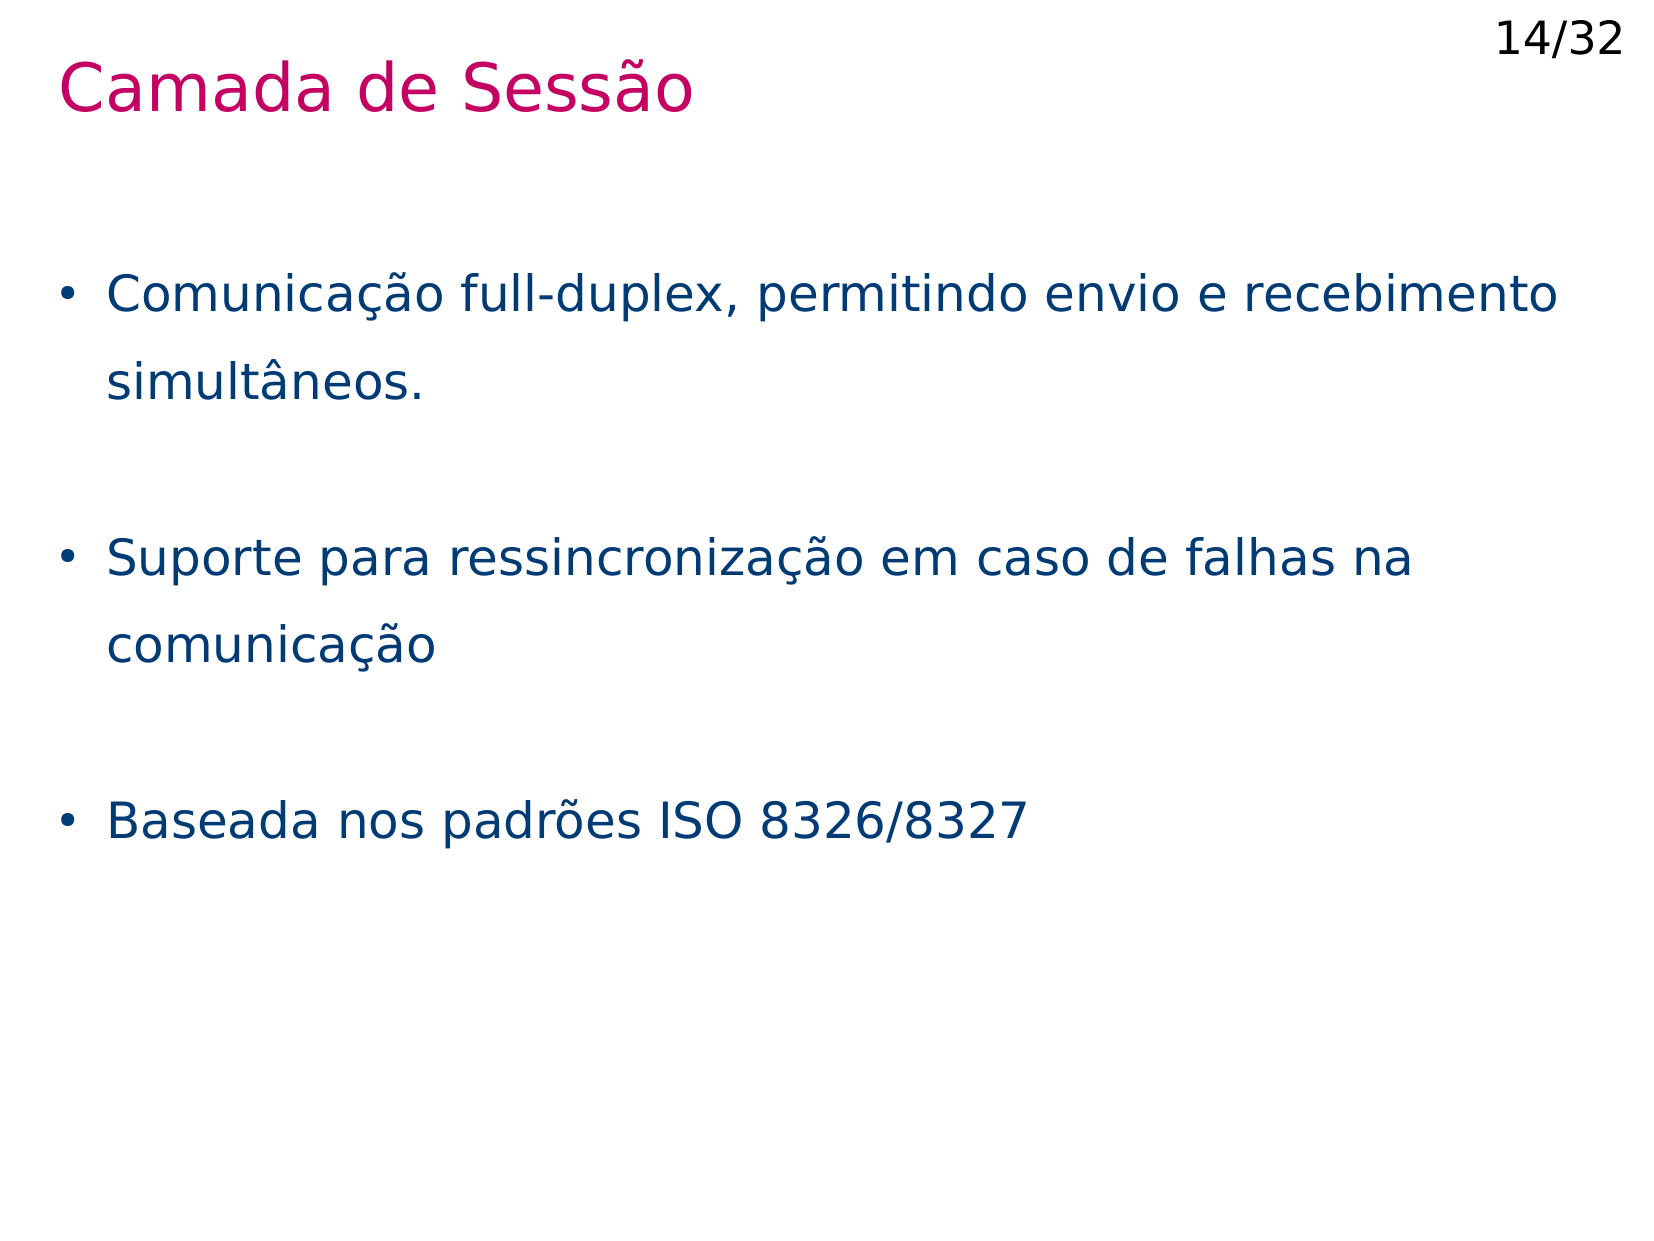

14
# Camada de Sessão
Comunicação full-duplex, permitindo envio e recebimento simultâneos.
Suporte para ressincronização em caso de falhas na comunicação
Baseada nos padrões ISO 8326/8327